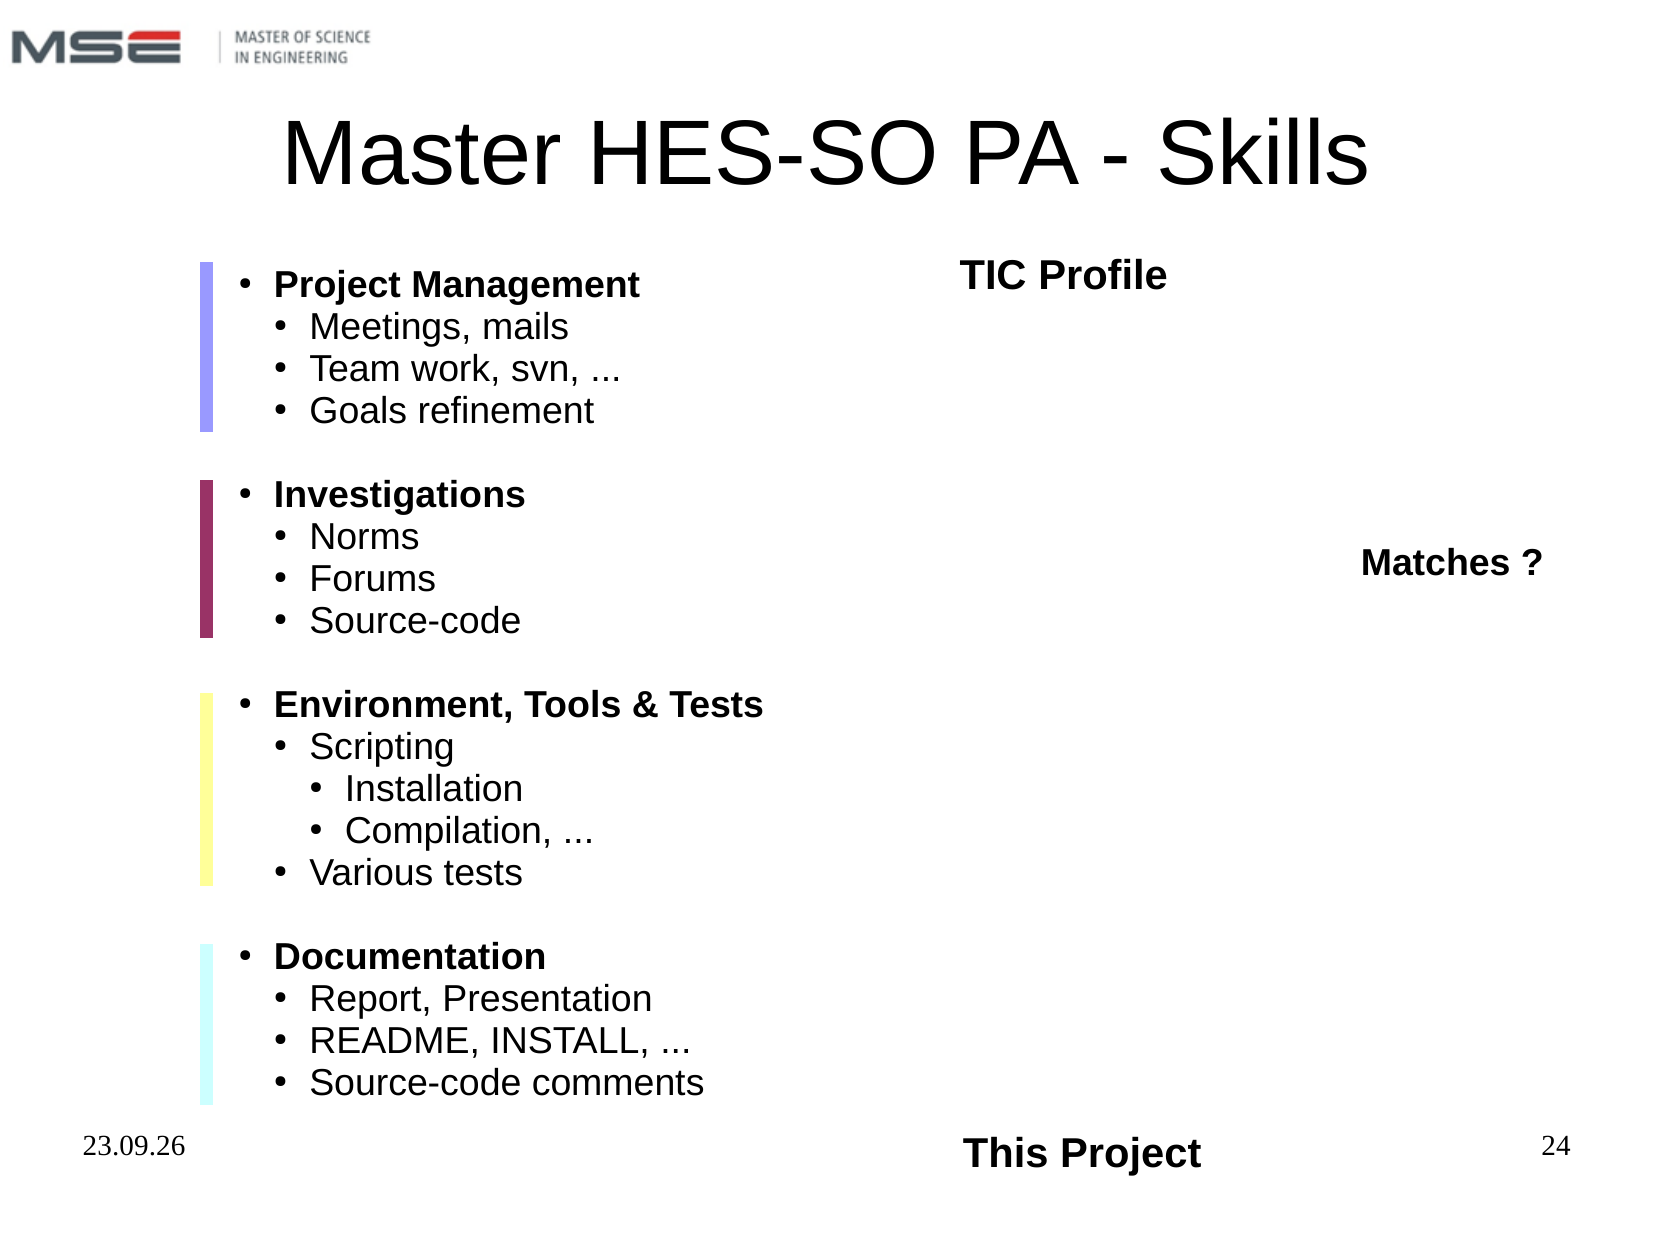

# Master HES-SO PA - Skills
TIC Profile
Project Management
Meetings, mails
Team work, svn, ...
Goals refinement
Investigations
Norms
Forums
Source-code
Environment, Tools & Tests
Scripting
Installation
Compilation, ...
Various tests
Documentation
Report, Presentation
README, INSTALL, ...
Source-code comments
Matches ?
This Project
24